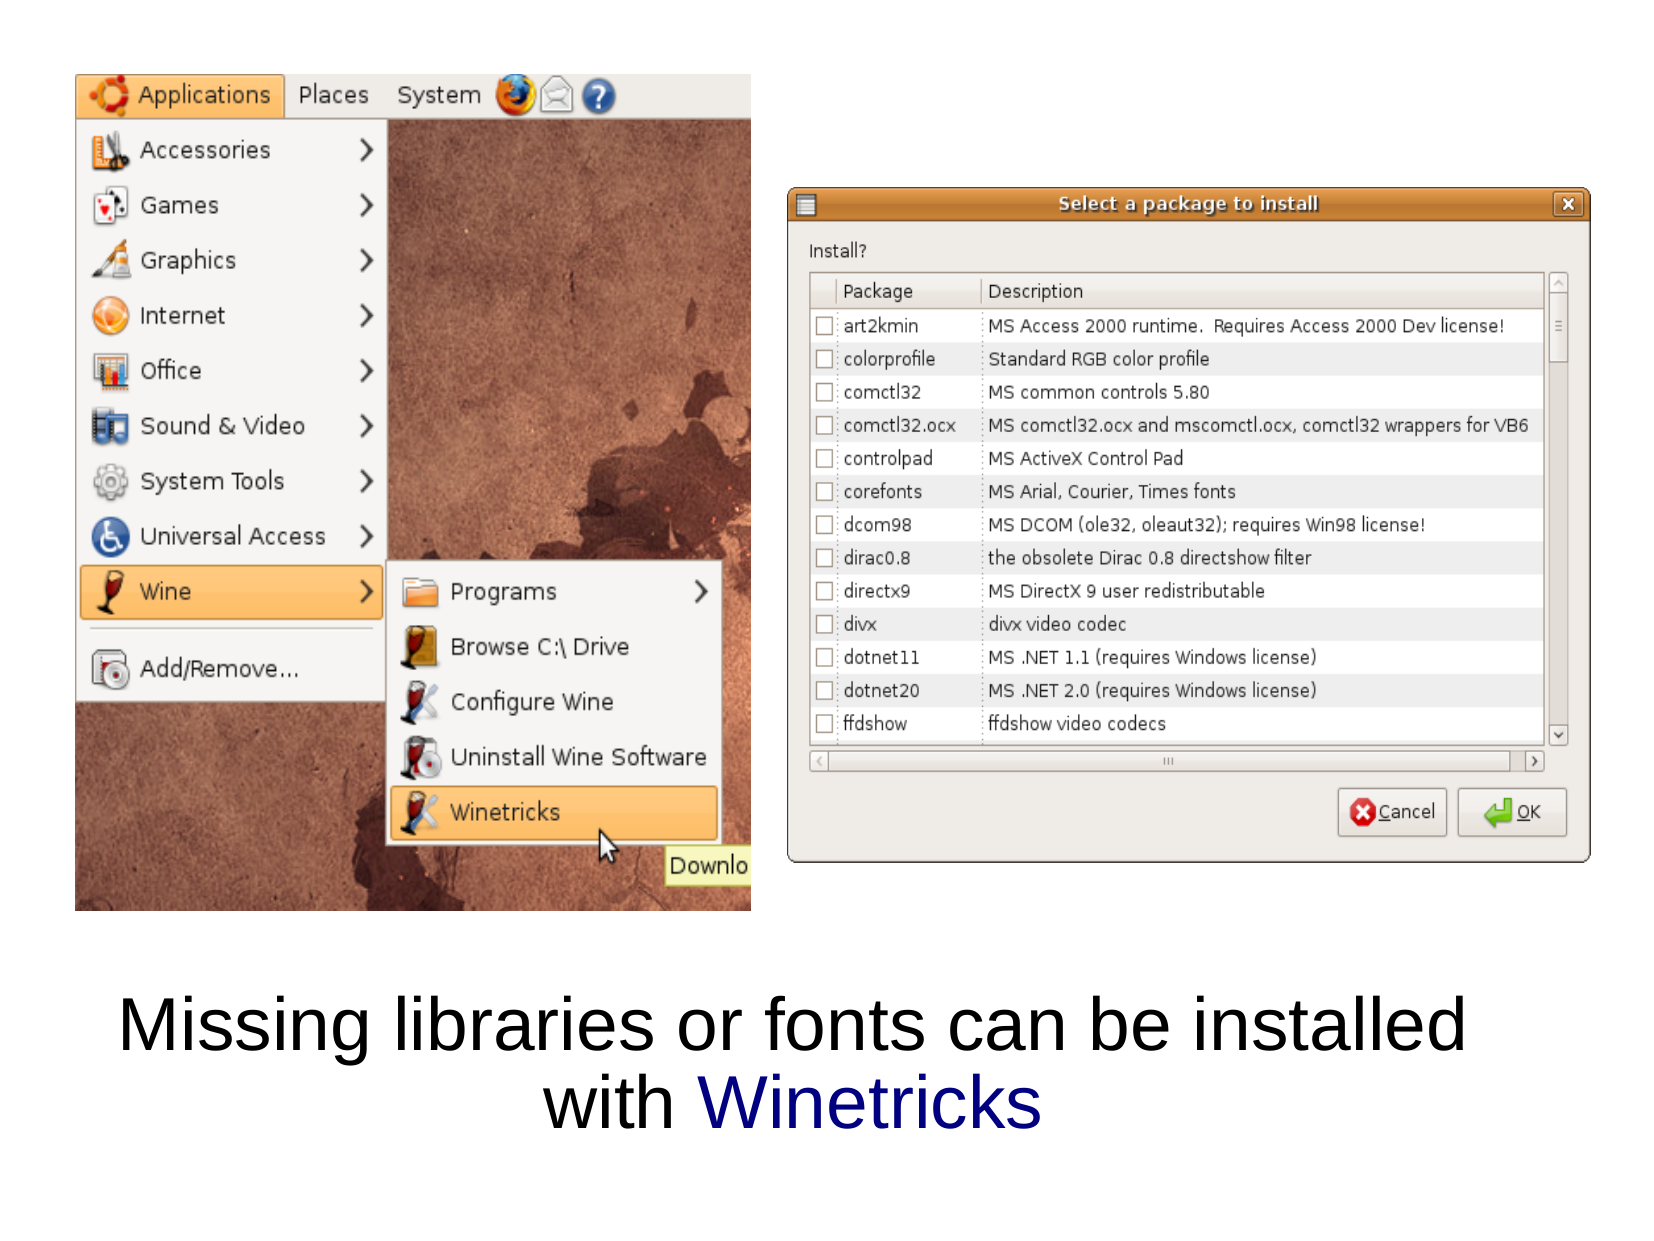

# Missing libraries or fonts can be installed with Winetricks